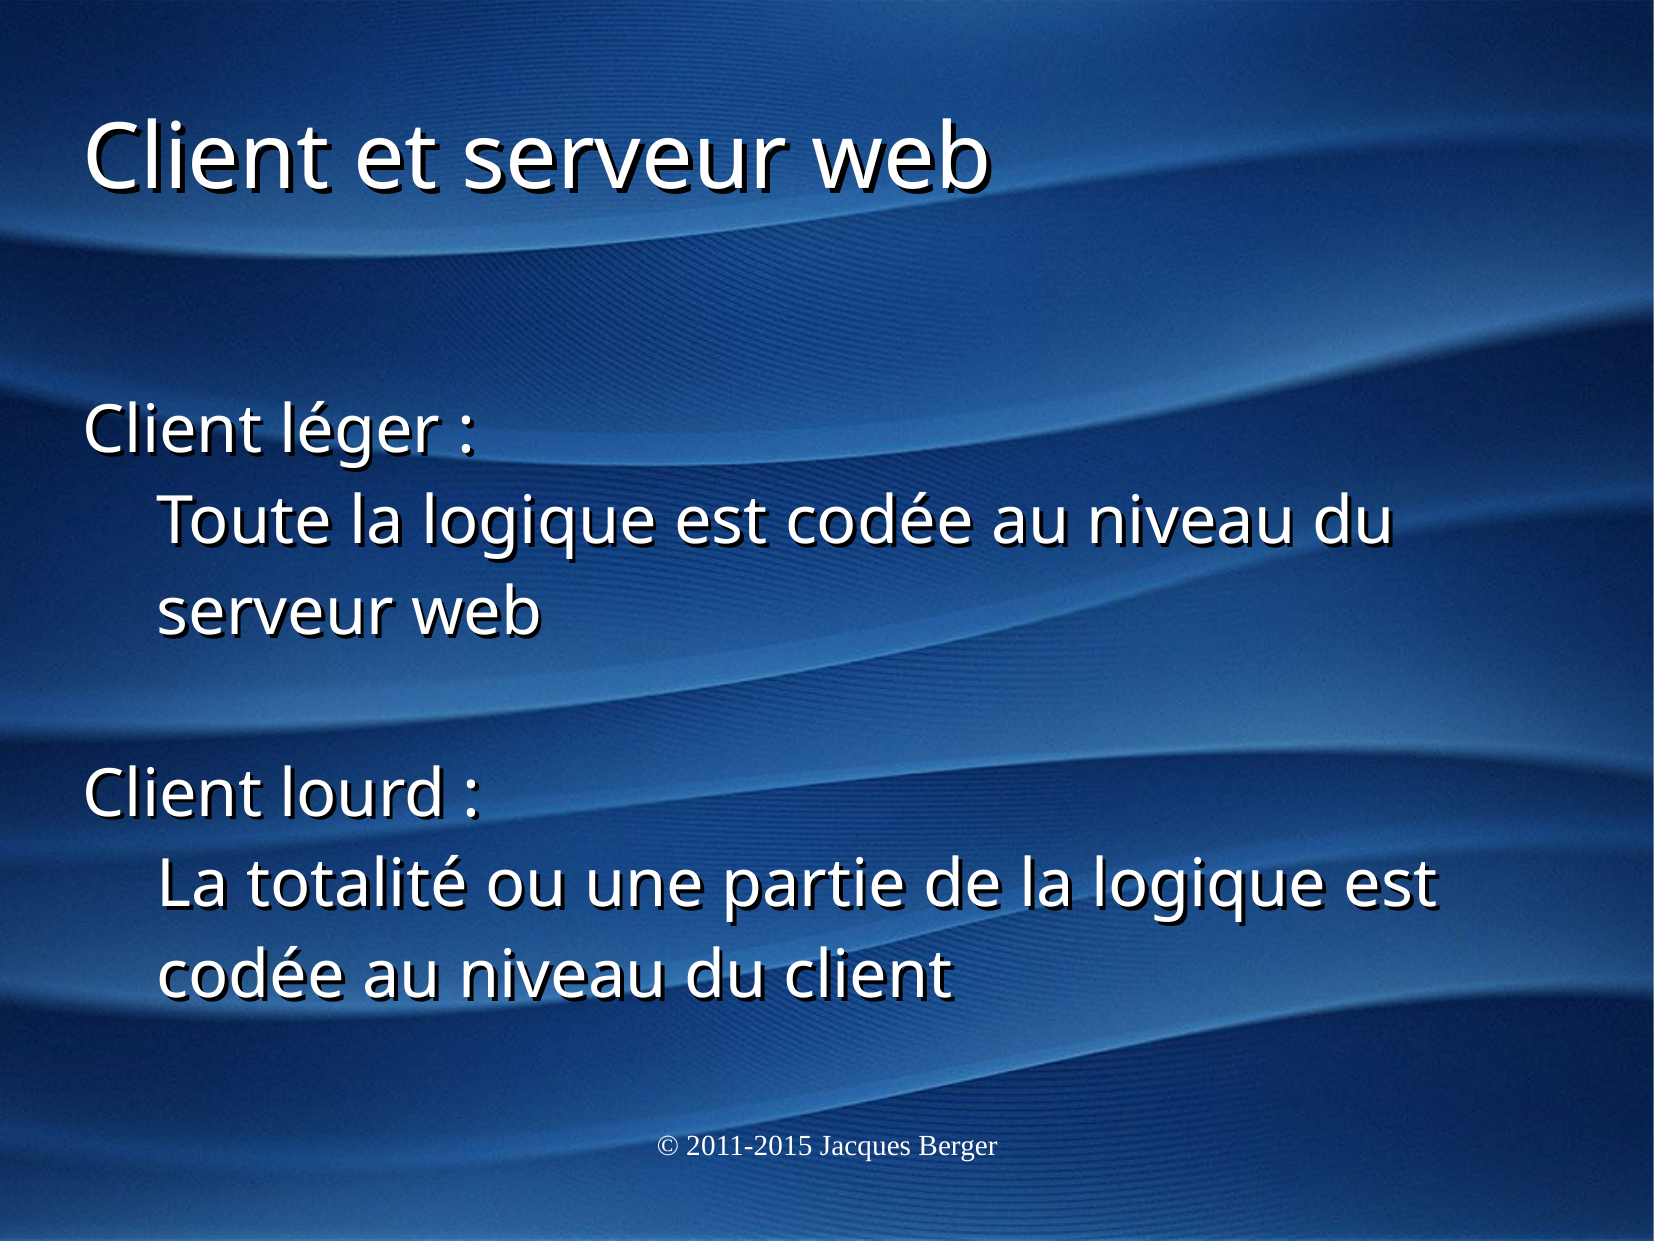

# Client et serveur web
Client léger :
	Toute la logique est codée au niveau du
	serveur web
Client lourd :
	La totalité ou une partie de la logique est
	codée au niveau du client
© 2011-2015 Jacques Berger